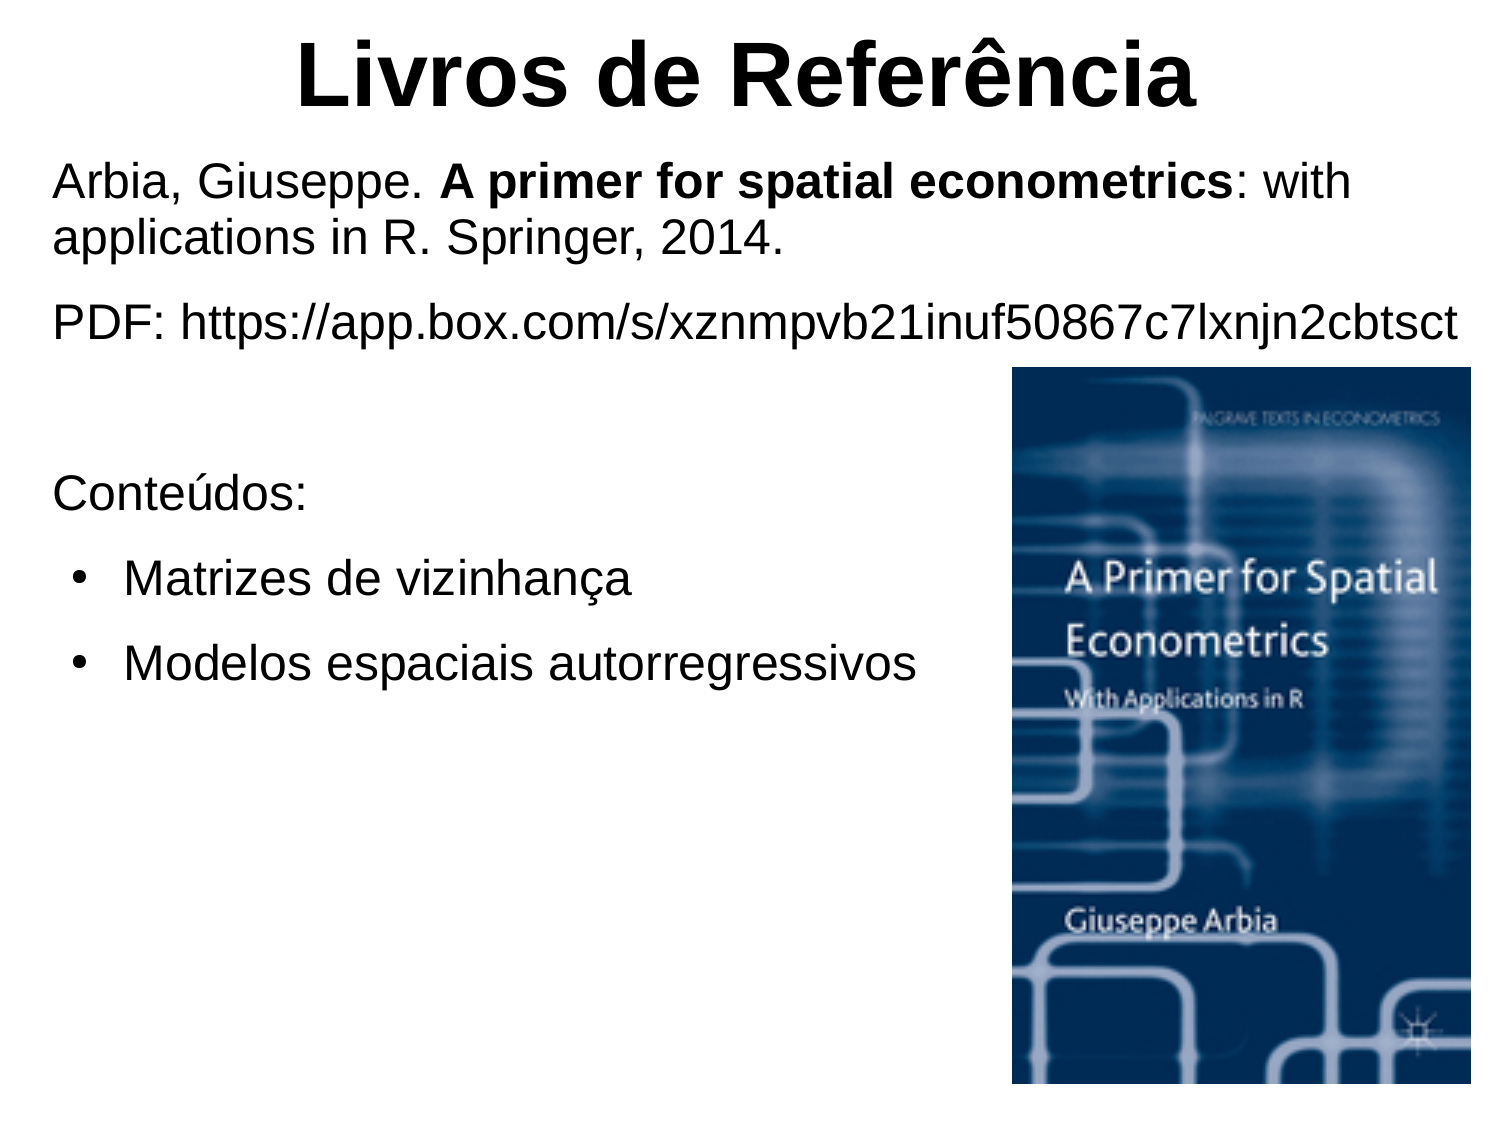

# Livros de Referência
Arbia, Giuseppe. A primer for spatial econometrics: with applications in R. Springer, 2014.
PDF: https://app.box.com/s/xznmpvb21inuf50867c7lxnjn2cbtsct
Conteúdos:
Matrizes de vizinhança
Modelos espaciais autorregressivos